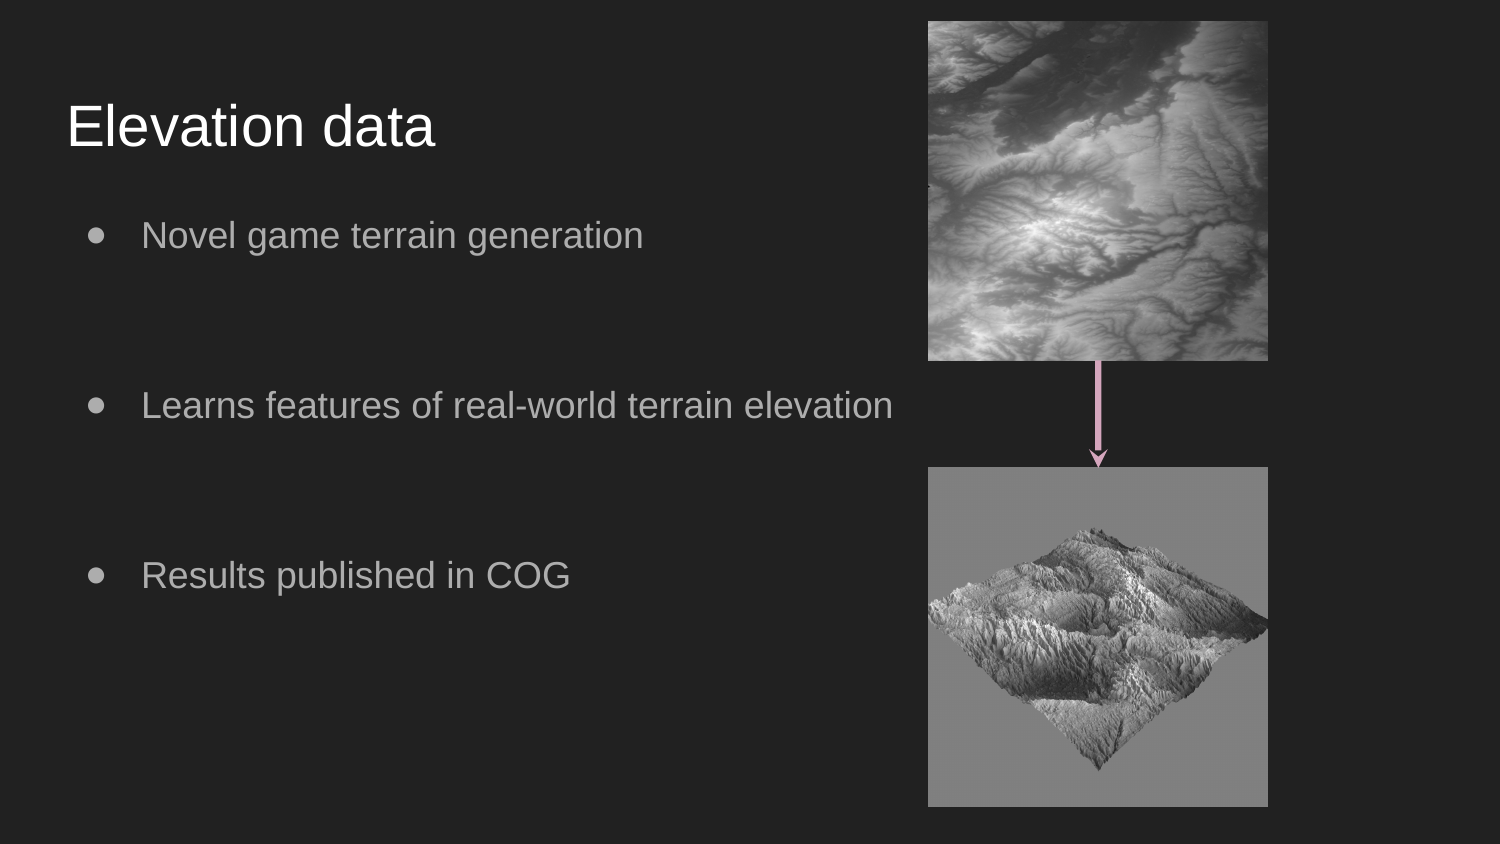

# Elevation data
Novel game terrain generation
Learns features of real-world terrain elevation
Results published in COG